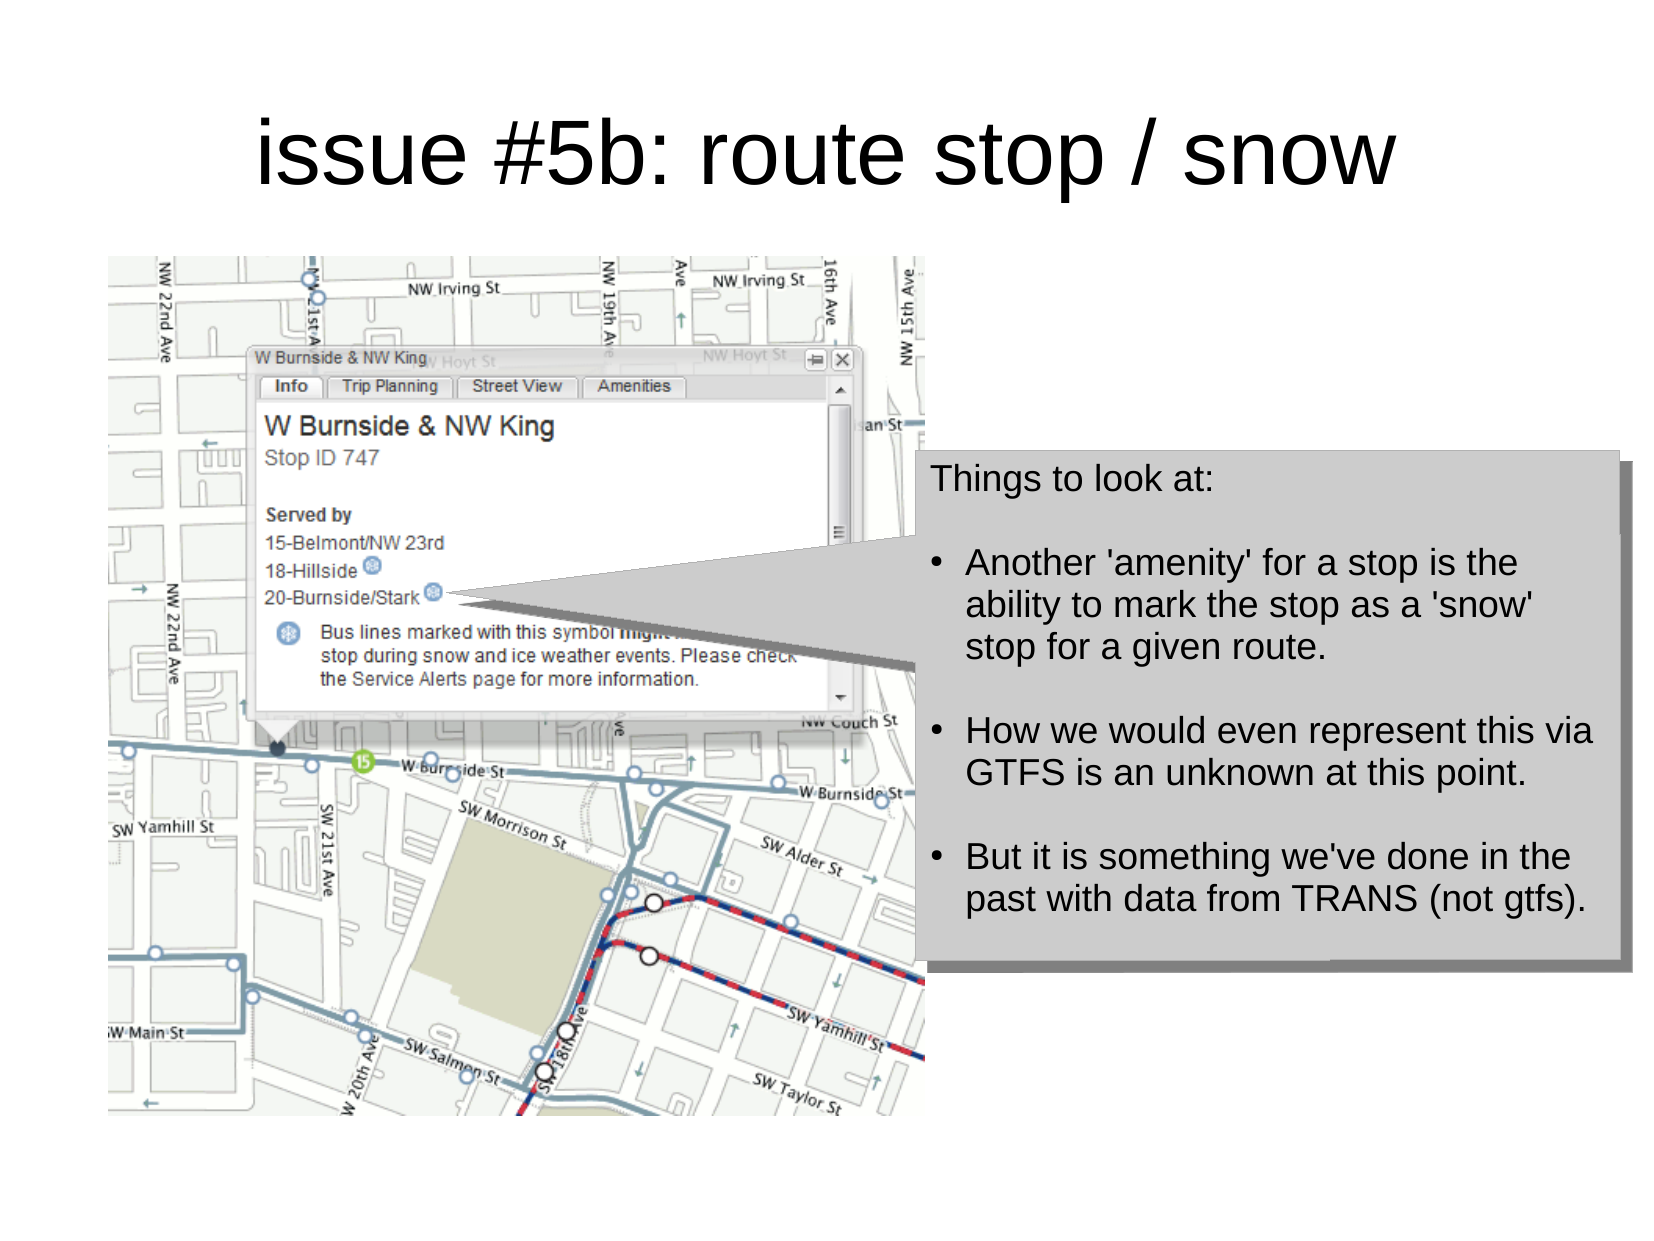

# issue #5b: route stop / snow
Things to look at:
Another 'amenity' for a stop is the ability to mark the stop as a 'snow' stop for a given route.
How we would even represent this via GTFS is an unknown at this point.
But it is something we've done in the past with data from TRANS (not gtfs).